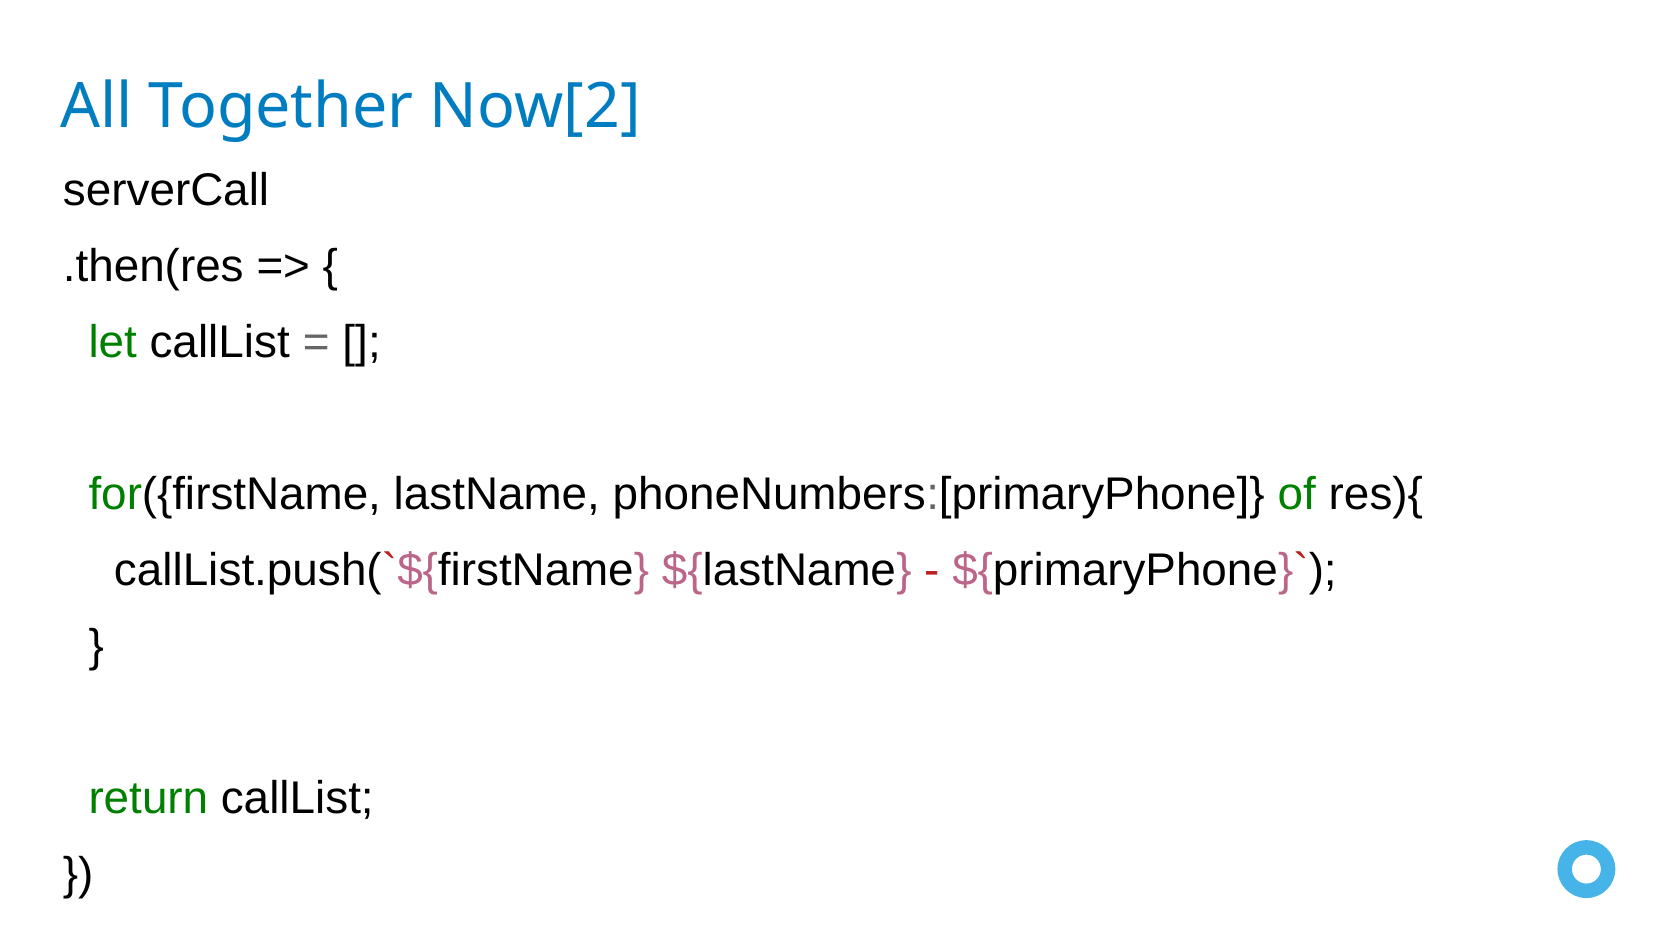

# All Together Now[2]
serverCall
.then(res => {
 let callList = [];
 for({firstName, lastName, phoneNumbers:[primaryPhone]} of res){
 callList.push(`${firstName} ${lastName} - ${primaryPhone}`);
 }
 return callList;
})